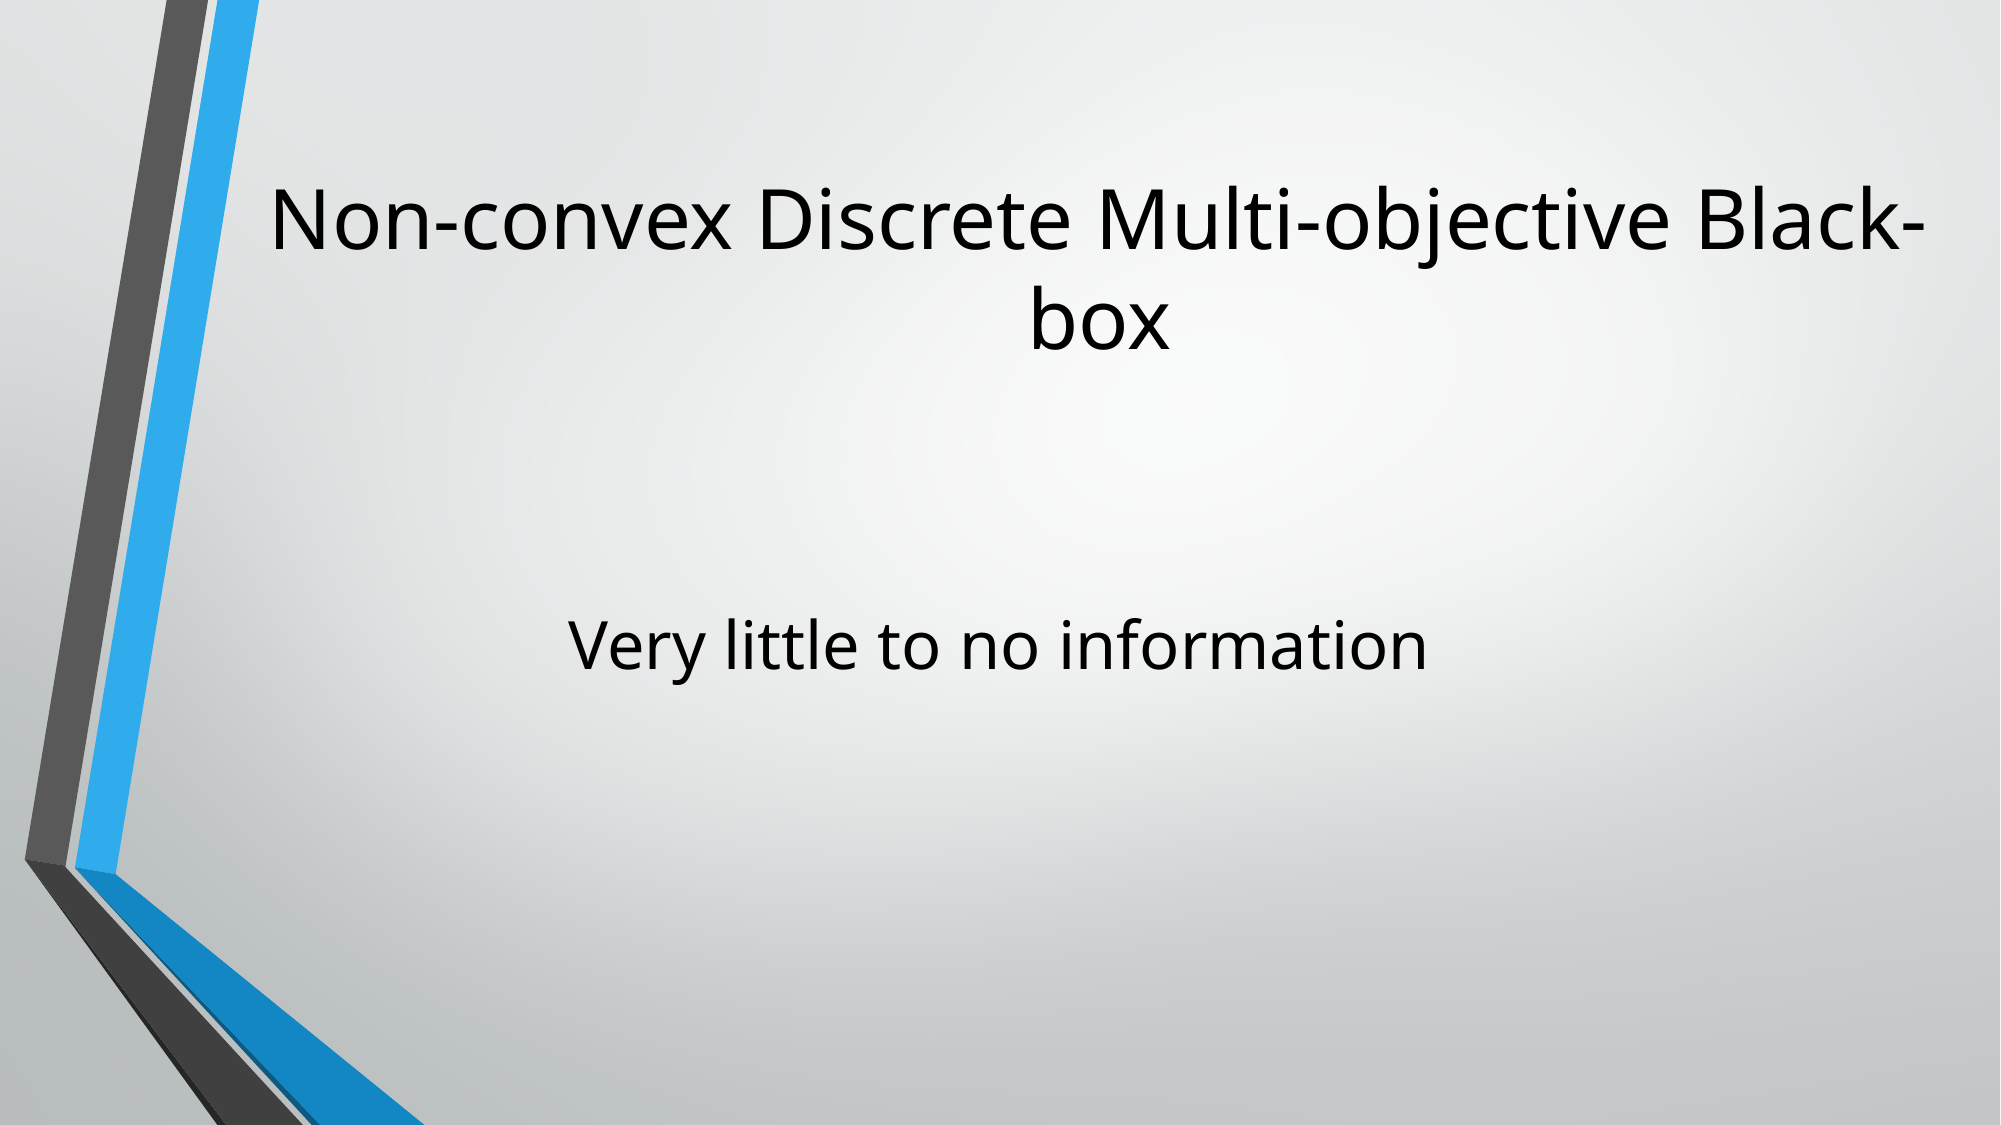

# Non-convex Discrete Multi-objective Black-box
Very little to no information